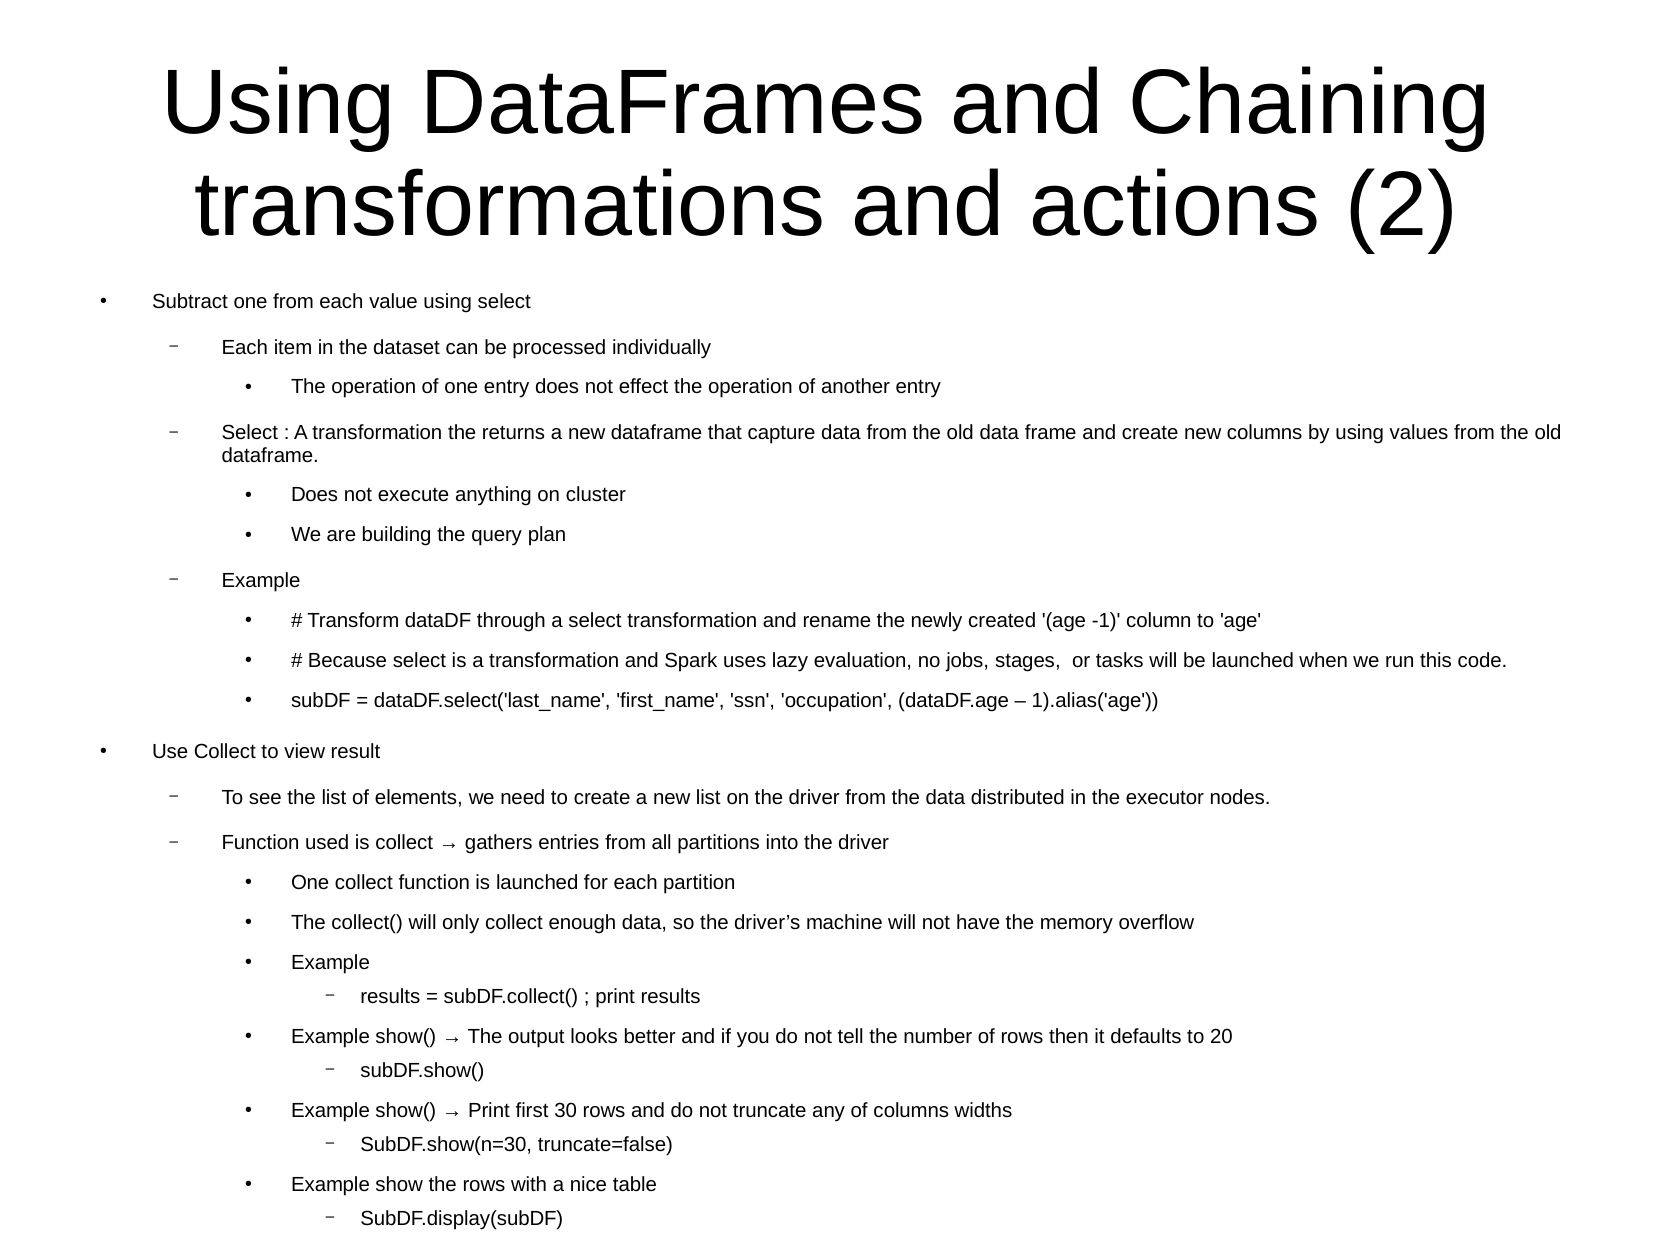

# Using DataFrames and Chaining transformations and actions (2)
Subtract one from each value using select
Each item in the dataset can be processed individually
The operation of one entry does not effect the operation of another entry
Select : A transformation the returns a new dataframe that capture data from the old data frame and create new columns by using values from the old dataframe.
Does not execute anything on cluster
We are building the query plan
Example
# Transform dataDF through a select transformation and rename the newly created '(age -1)' column to 'age'
# Because select is a transformation and Spark uses lazy evaluation, no jobs, stages, or tasks will be launched when we run this code.
subDF = dataDF.select('last_name', 'first_name', 'ssn', 'occupation', (dataDF.age – 1).alias('age'))
Use Collect to view result
To see the list of elements, we need to create a new list on the driver from the data distributed in the executor nodes.
Function used is collect → gathers entries from all partitions into the driver
One collect function is launched for each partition
The collect() will only collect enough data, so the driver’s machine will not have the memory overflow
Example
results = subDF.collect() ; print results
Example show() → The output looks better and if you do not tell the number of rows then it defaults to 20
subDF.show()
Example show() → Print first 30 rows and do not truncate any of columns widths
SubDF.show(n=30, truncate=false)
Example show the rows with a nice table
SubDF.display(subDF)